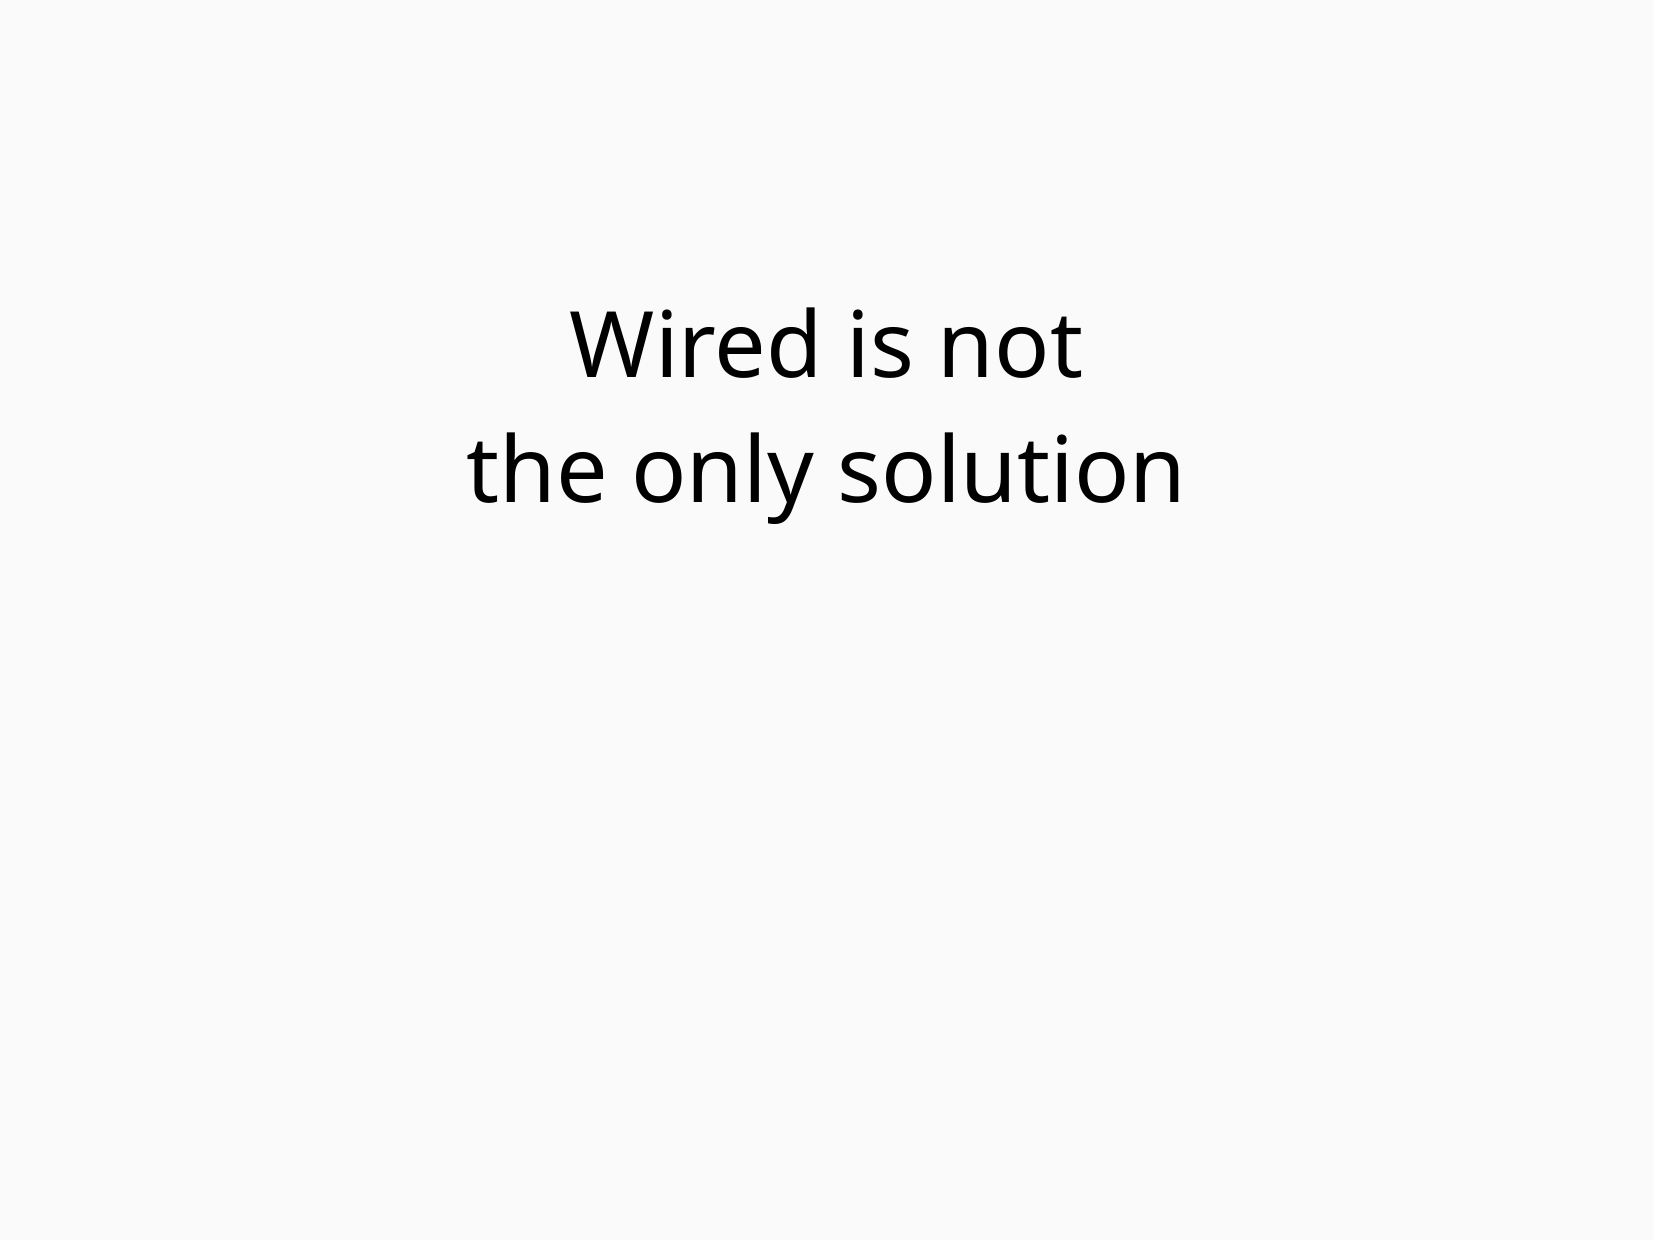

# Wired is not
the only solution